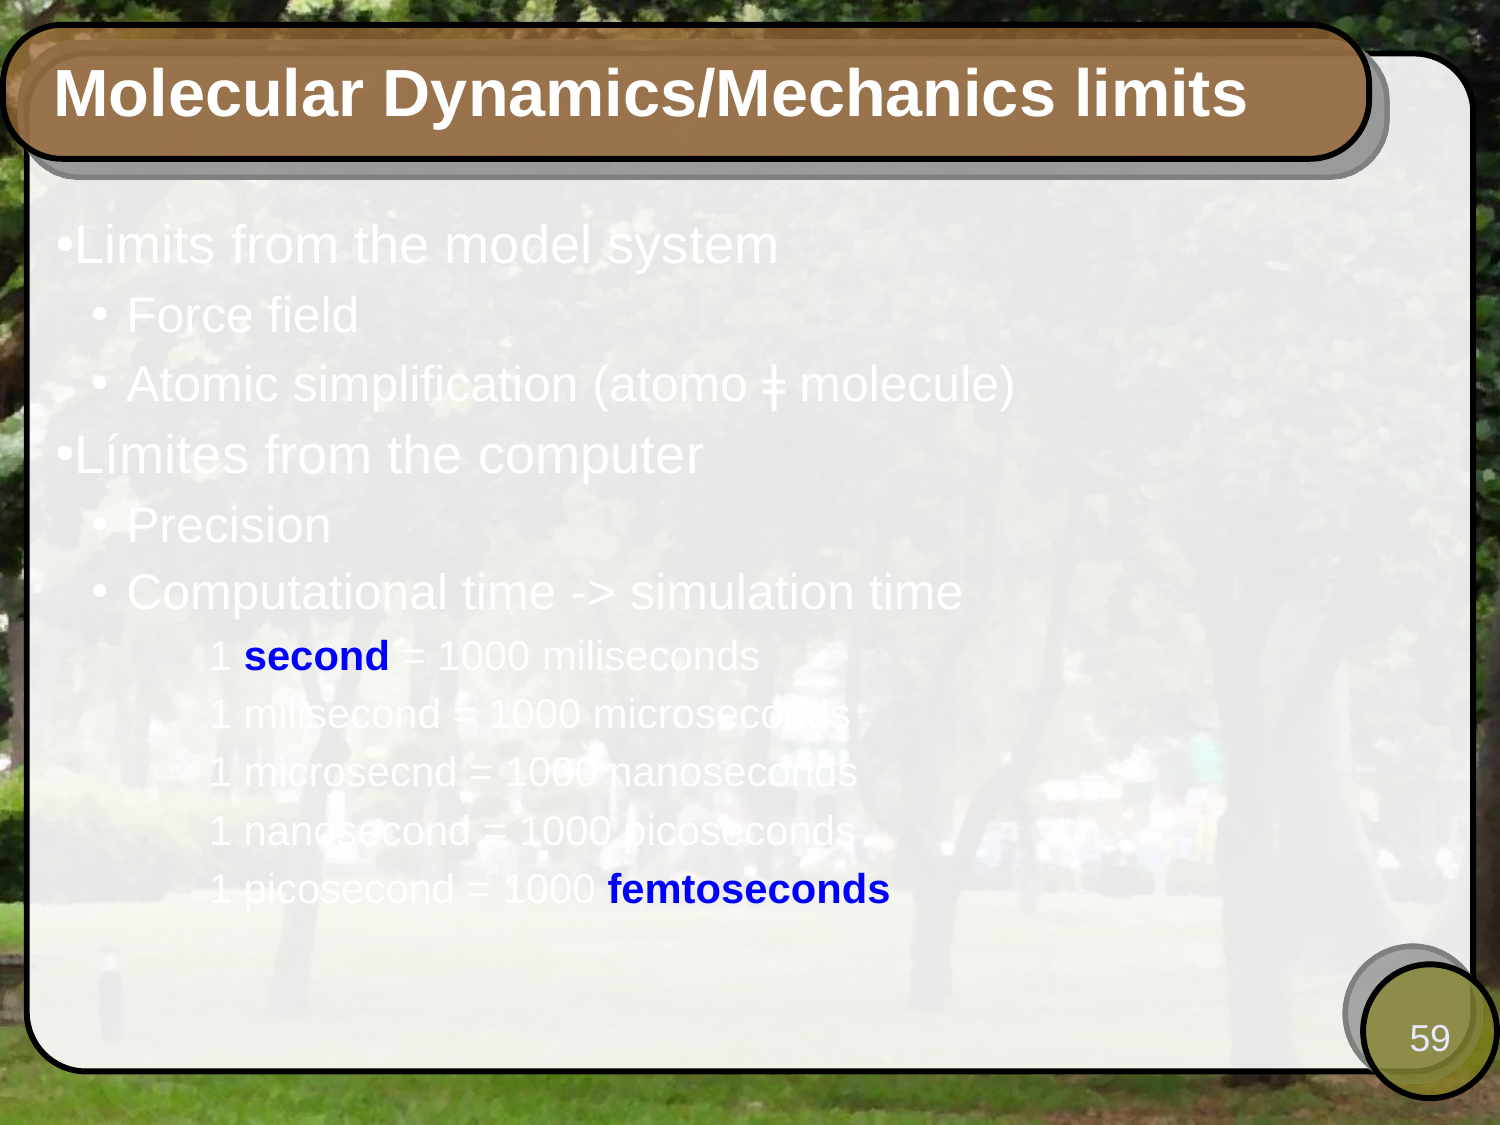

# Molecular Dynamics/Mechanics limits
Limits from the model system
Force field
Atomic simplification (atomo ǂ molecule)
Límites from the computer
Precision
Computational time -> simulation time
1 second = 1000 miliseconds
1 milisecond = 1000 microseconds
1 microsecnd = 1000 nanoseconds
1 nanosecond = 1000 picoseconds
1 picosecond = 1000 femtoseconds
59